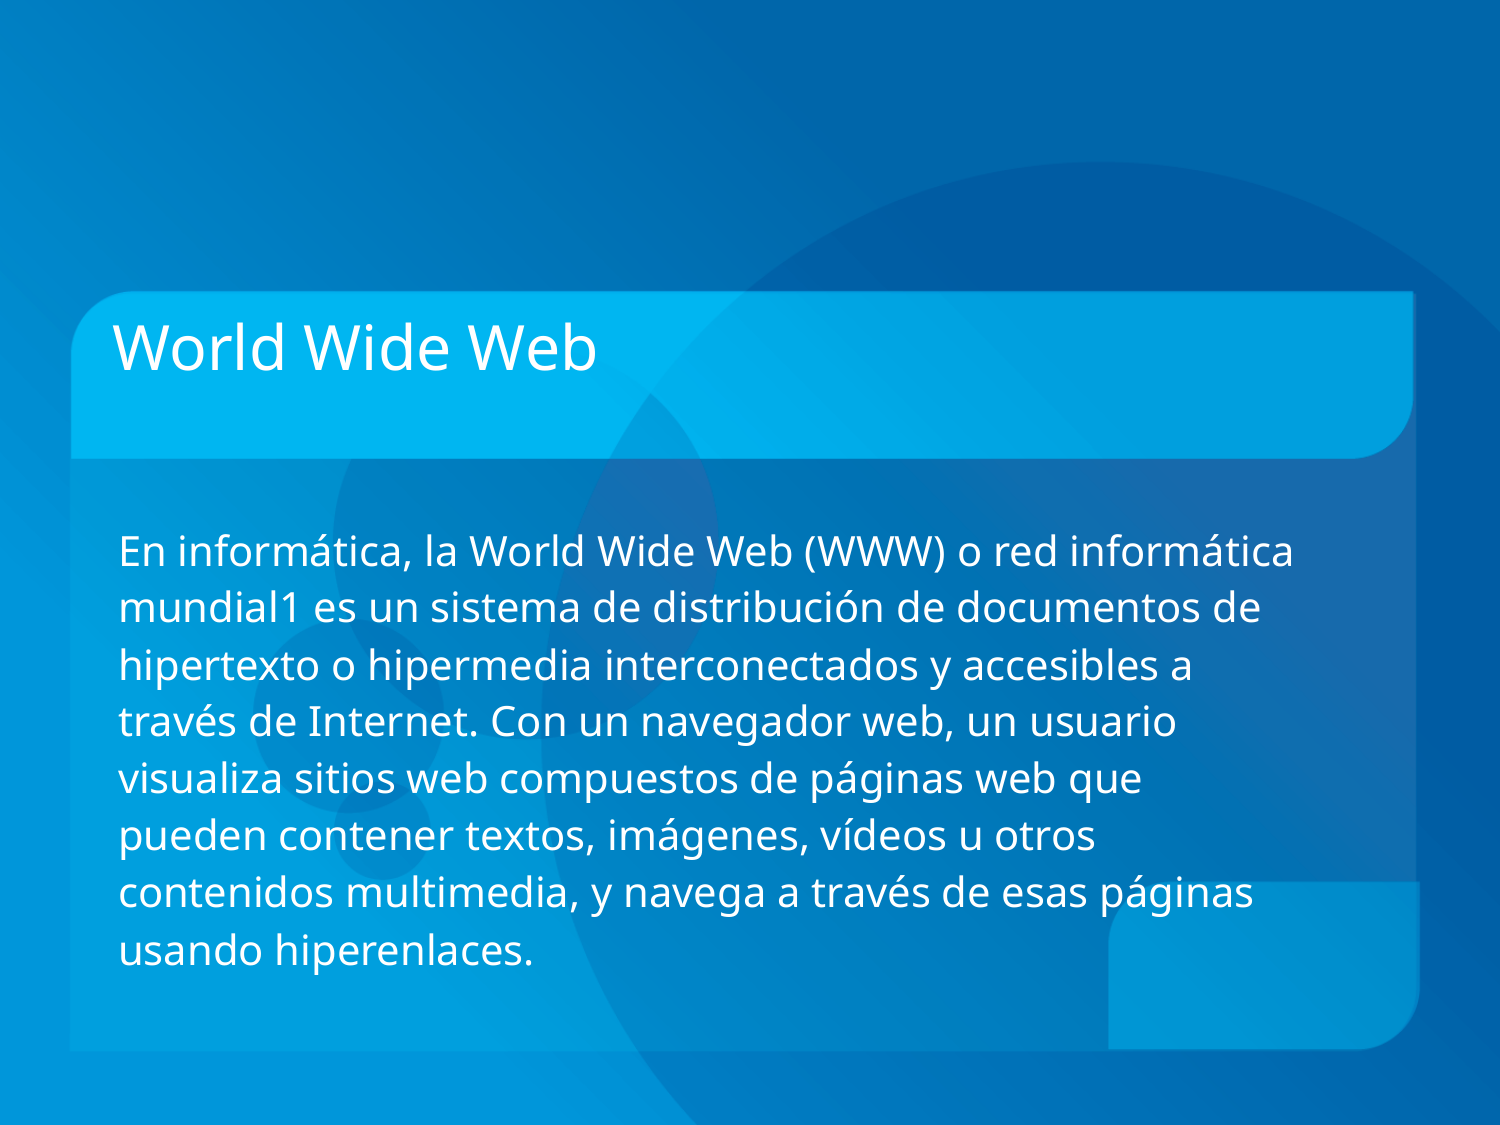

# World Wide Web
En informática, la World Wide Web (WWW) o red informática mundial1​ es un sistema de distribución de documentos de hipertexto o hipermedia interconectados y accesibles a través de Internet. Con un navegador web, un usuario visualiza sitios web compuestos de páginas web que pueden contener textos, imágenes, vídeos u otros contenidos multimedia, y navega a través de esas páginas usando hiperenlaces.